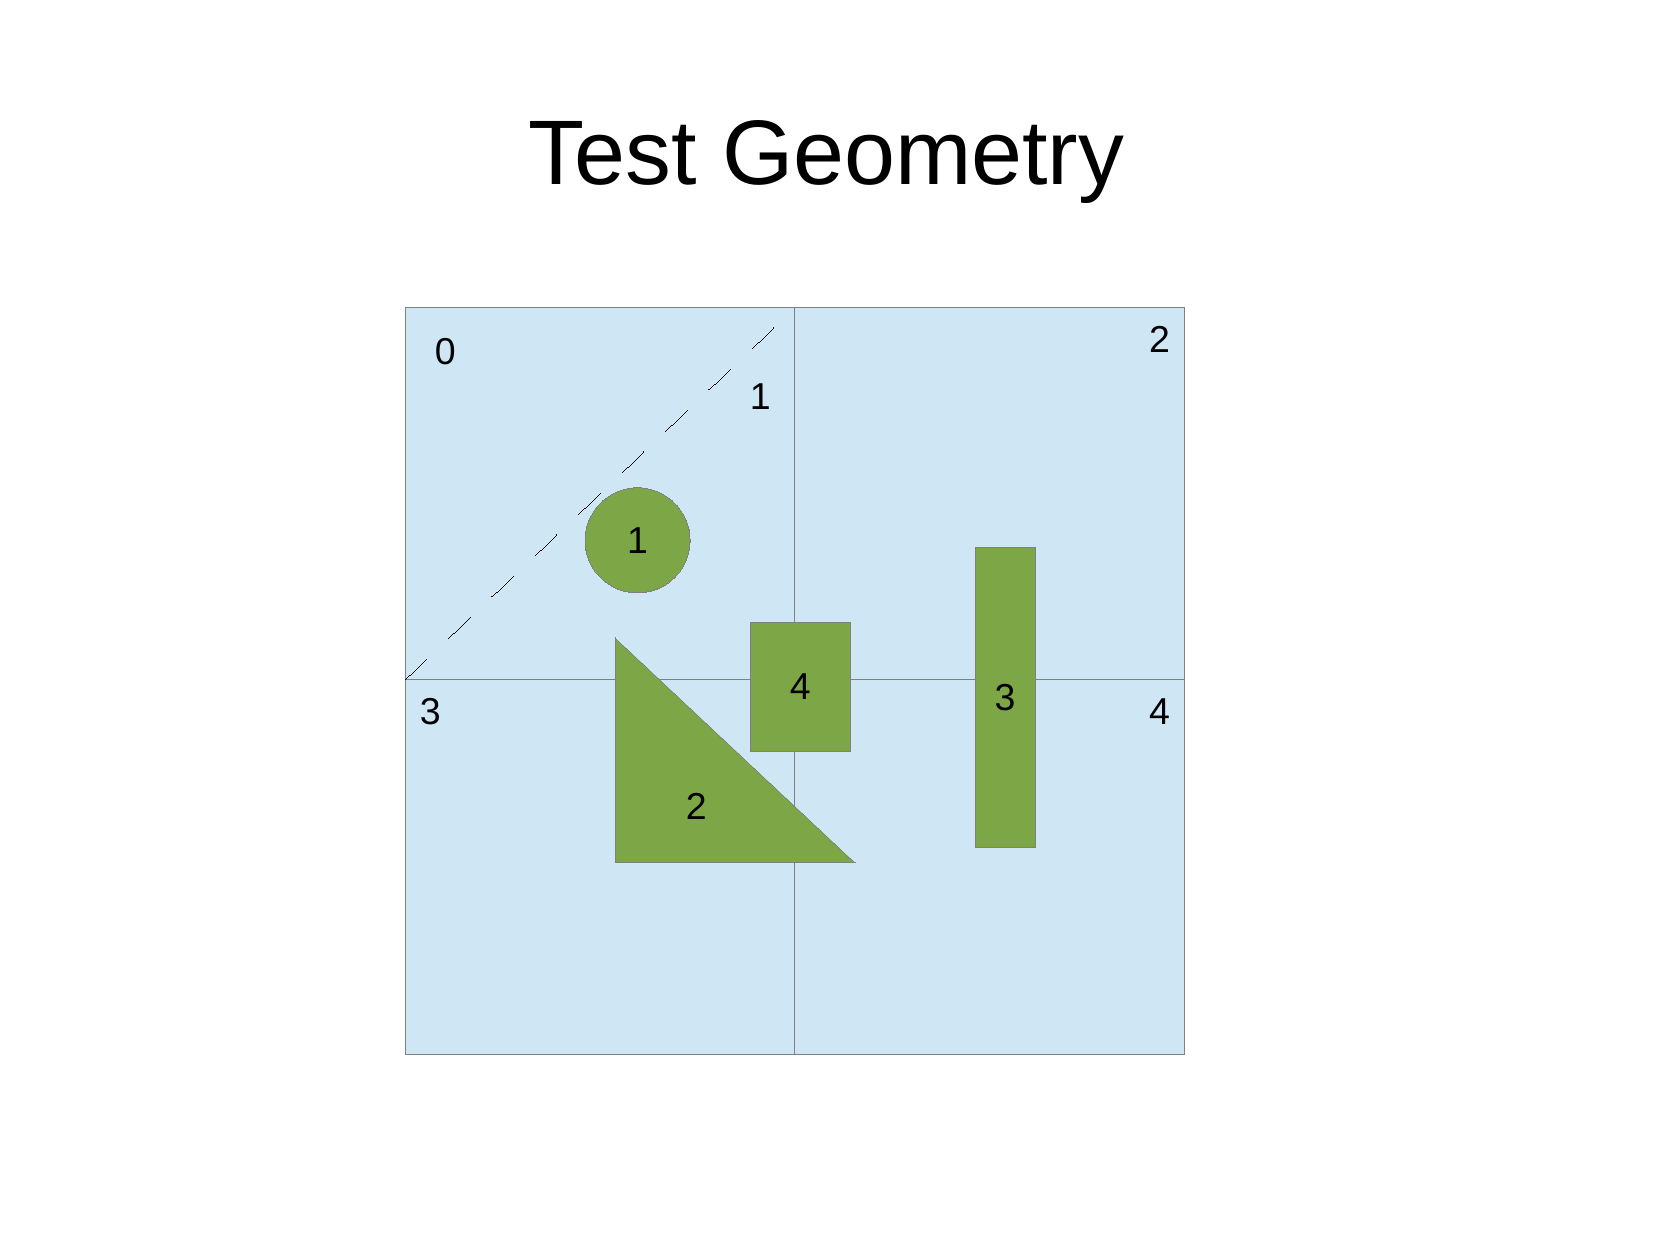

# Test Geometry
2
0
1
1
3
4
2
4
3